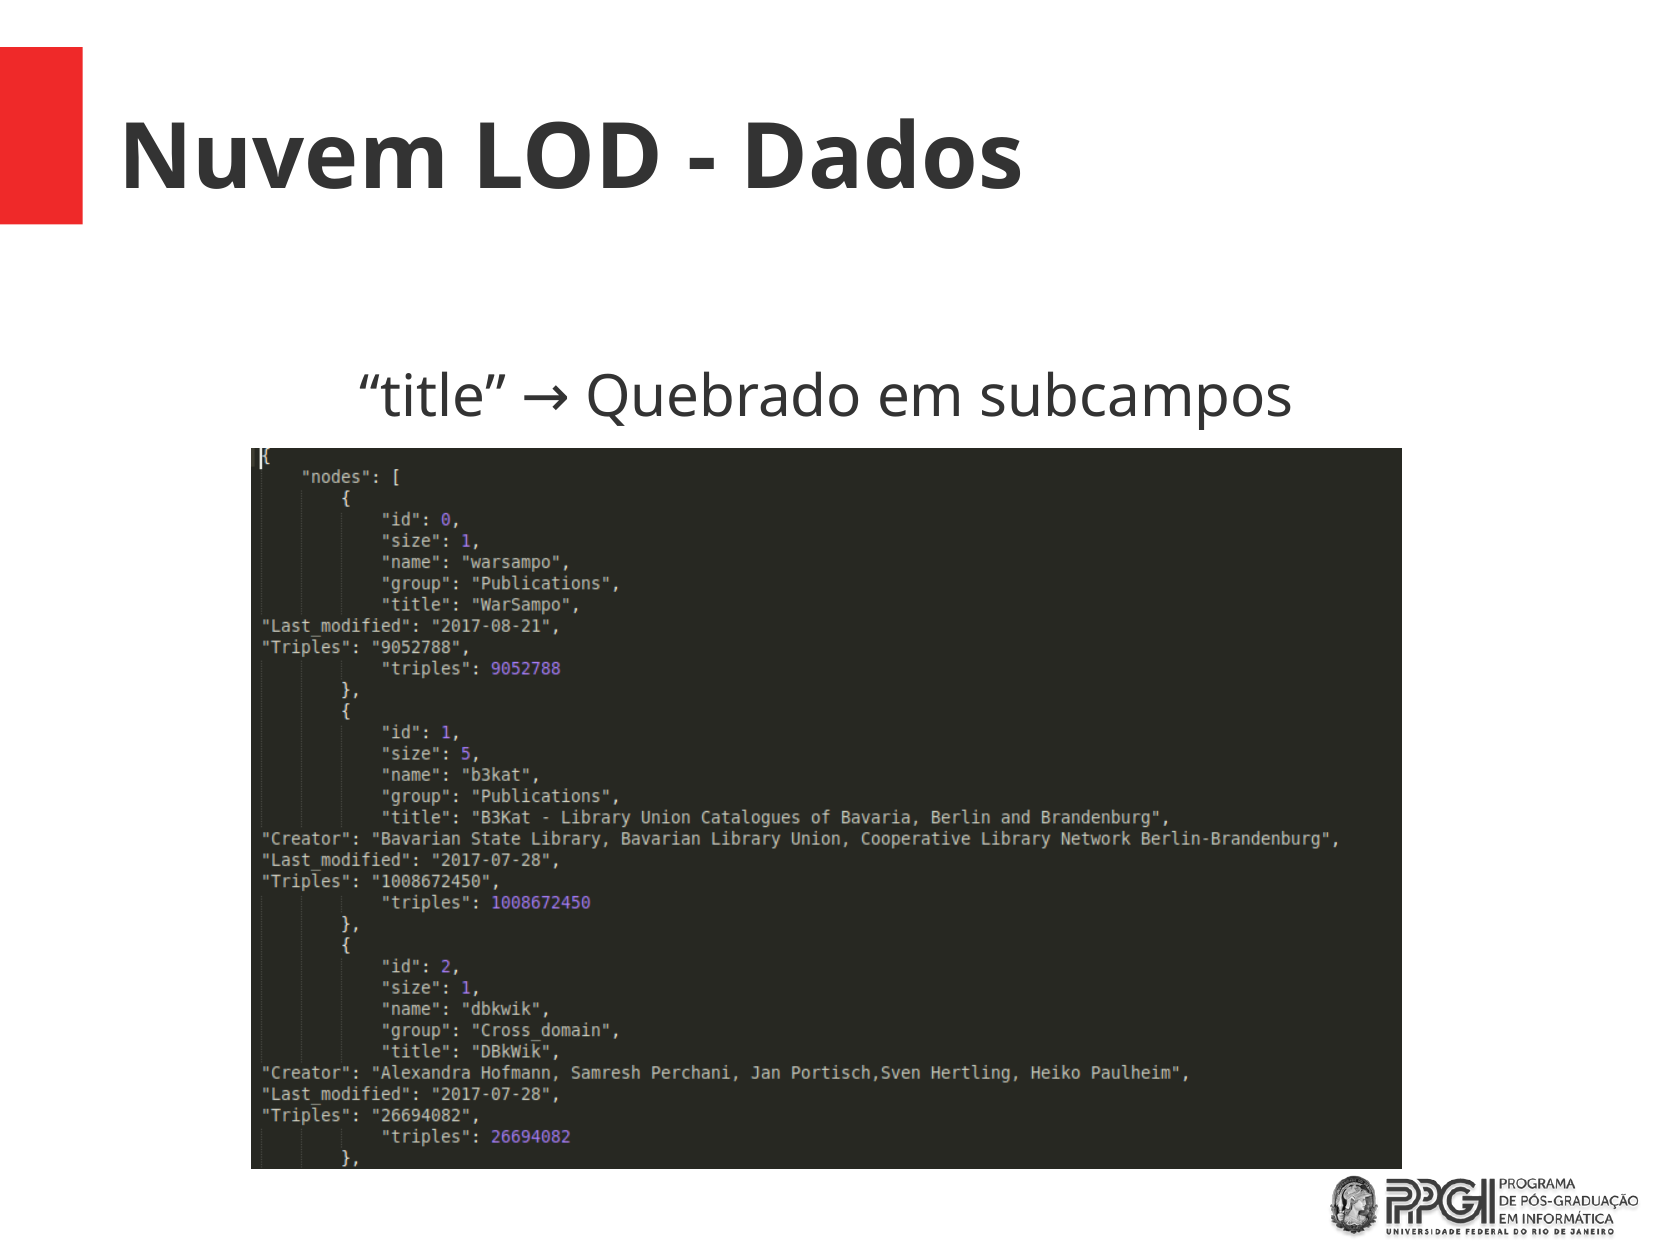

# Nuvem LOD - Dados
“title” → Quebrado em subcampos